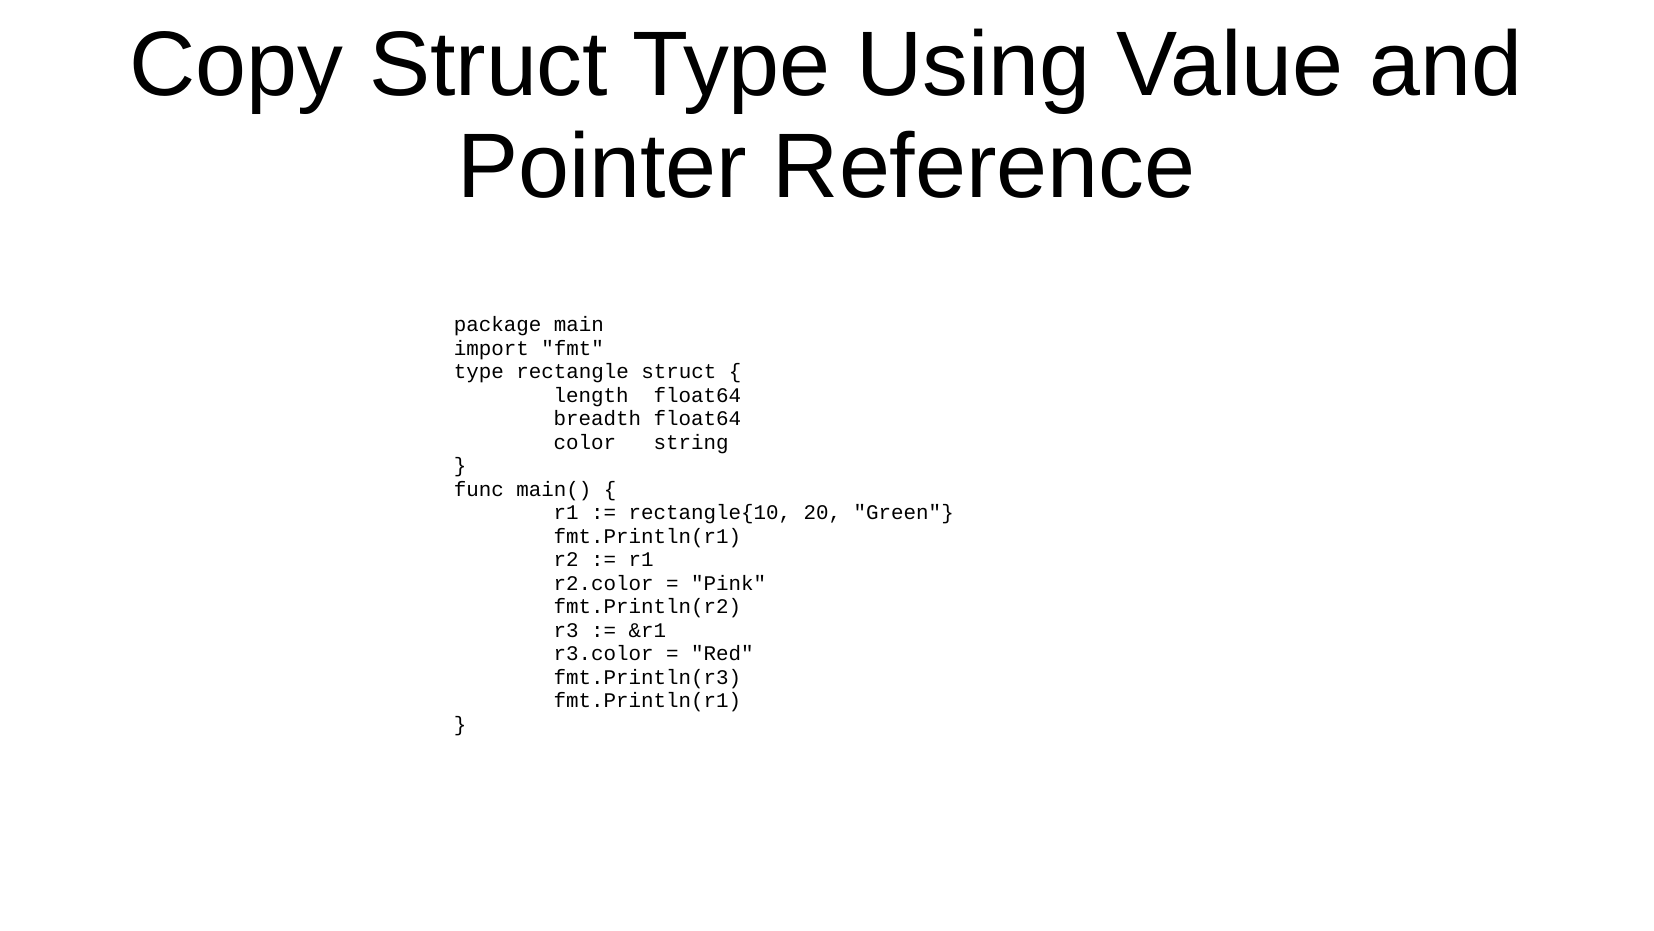

# Copy Struct Type Using Value and Pointer Reference
package main
import "fmt"
type rectangle struct {
 length float64
 breadth float64
 color string
}
func main() {
 r1 := rectangle{10, 20, "Green"}
 fmt.Println(r1)
 r2 := r1
 r2.color = "Pink"
 fmt.Println(r2)
 r3 := &r1
 r3.color = "Red"
 fmt.Println(r3)
 fmt.Println(r1)
}